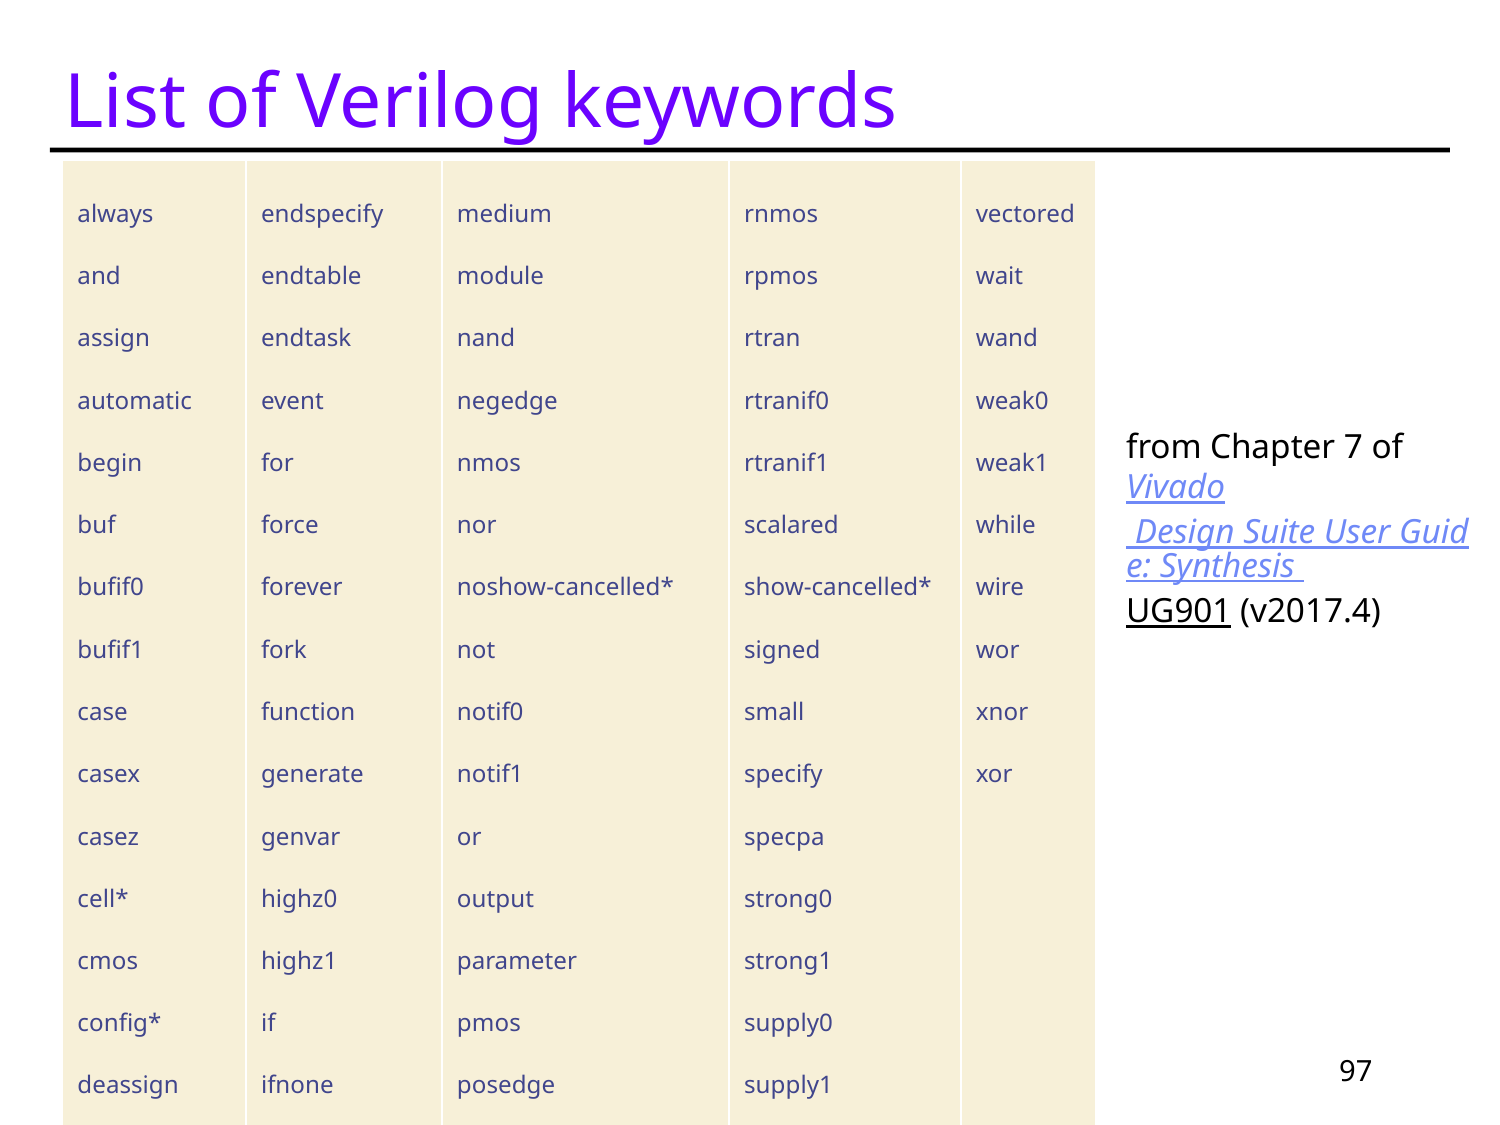

List of Verilog keywords
| always and assign automatic begin buf bufif0 bufif1 case casex casez cell\* cmos config\* deassign default defparam design\* disable edge else end endcase endconfig\* endfunction endgenerate endmodule endprimitive | endspecify endtable endtask event for force forever fork function generate genvar highz0 highz1 if ifnone incdir\* include\* initial inout input instance\* integer join larger liblist\* library\* localparam macromodule | medium module nand negedge nmos nor noshow-cancelled\* not notif0 notif1 or output parameter pmos posedge primitive pull0 pull1 pullup\* pulldown\* pulsestyle\_ondetect\* pulsestyle\_onevent\* rcmos real realtime reg release repeat | rnmos rpmos rtran rtranif0 rtranif1 scalared show-cancelled\* signed small specify specpa strong0 strong1 supply0 supply1 table task time tran tranif0 tranif1 tri tri0 tri1 triand trior trireg use\* | vectored wait wand weak0 weak1 while wire wor xnor xor |
| --- | --- | --- | --- | --- |
from Chapter 7 of Vivado Design Suite User Guide: Synthesis UG901 (v2017.4)
CIS 501: Comp. Arch. | Dr. Joe Devietti | Hardware Description